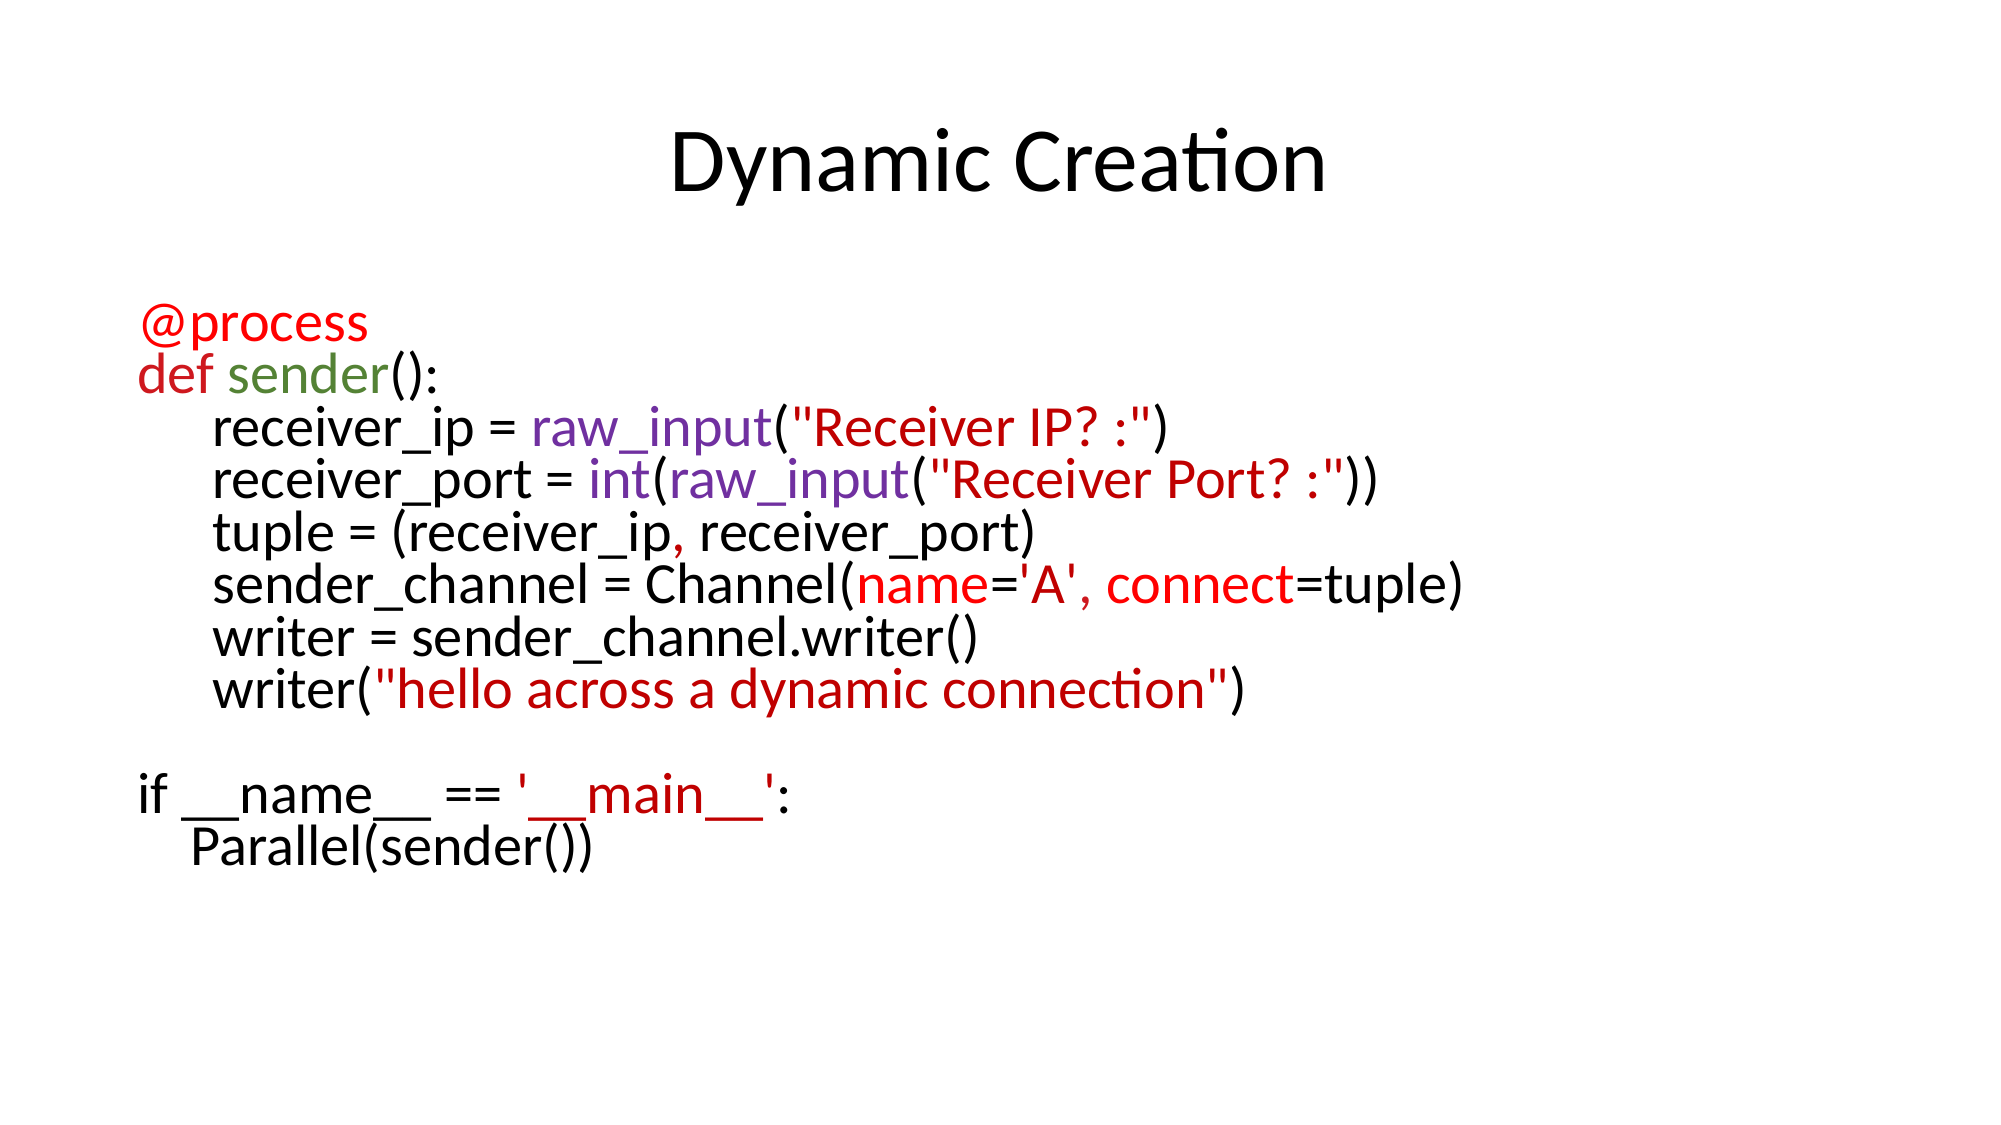

# Dynamic Creation
@process
def sender():
	receiver_ip = raw_input("Receiver IP? :")
	receiver_port = int(raw_input("Receiver Port? :"))
	tuple = (receiver_ip, receiver_port)
	sender_channel = Channel(name='A', connect=tuple)
	writer = sender_channel.writer()
	writer("hello across a dynamic connection")
if __name__ == '__main__':
 Parallel(sender())